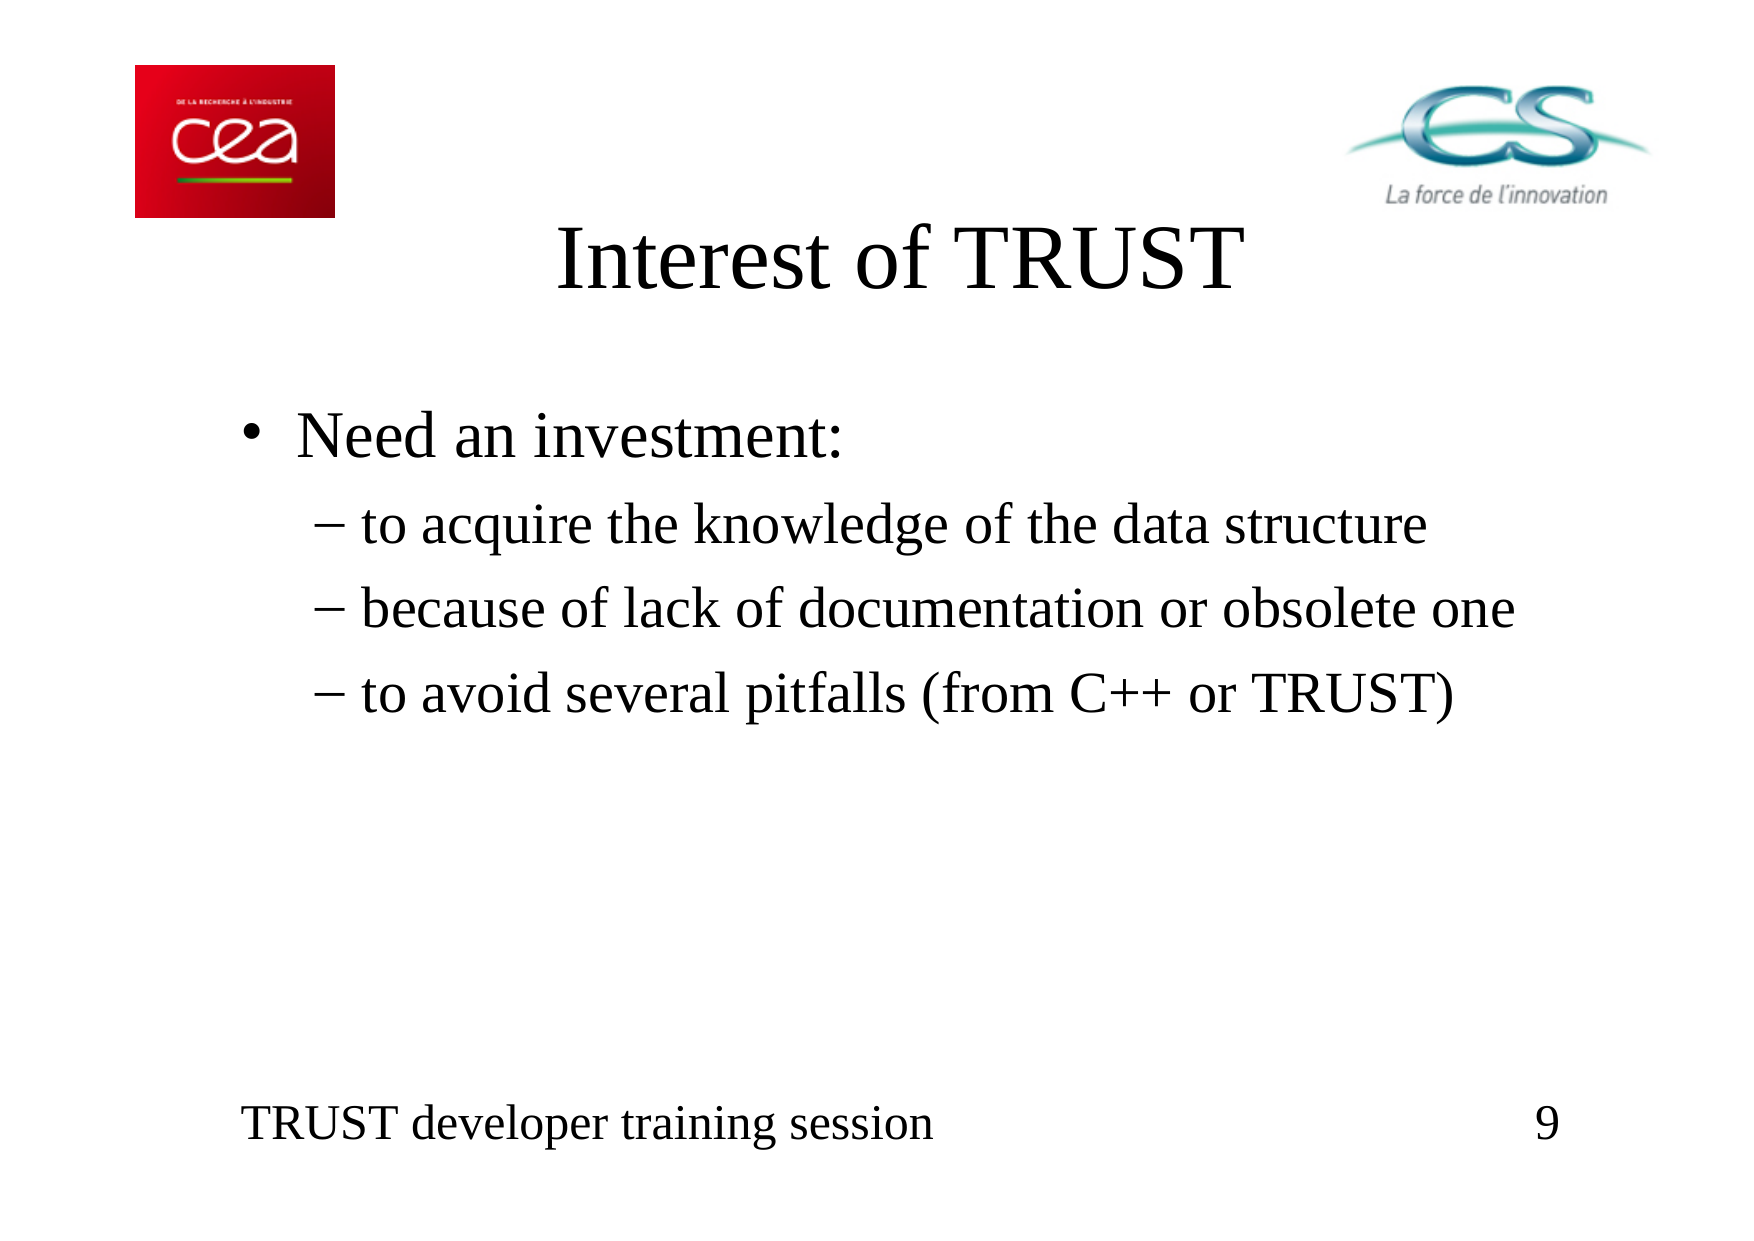

# Interest of TRUST
Need an investment:
to acquire the knowledge of the data structure
because of lack of documentation or obsolete one
to avoid several pitfalls (from C++ or TRUST)
TRUST developer training session
9